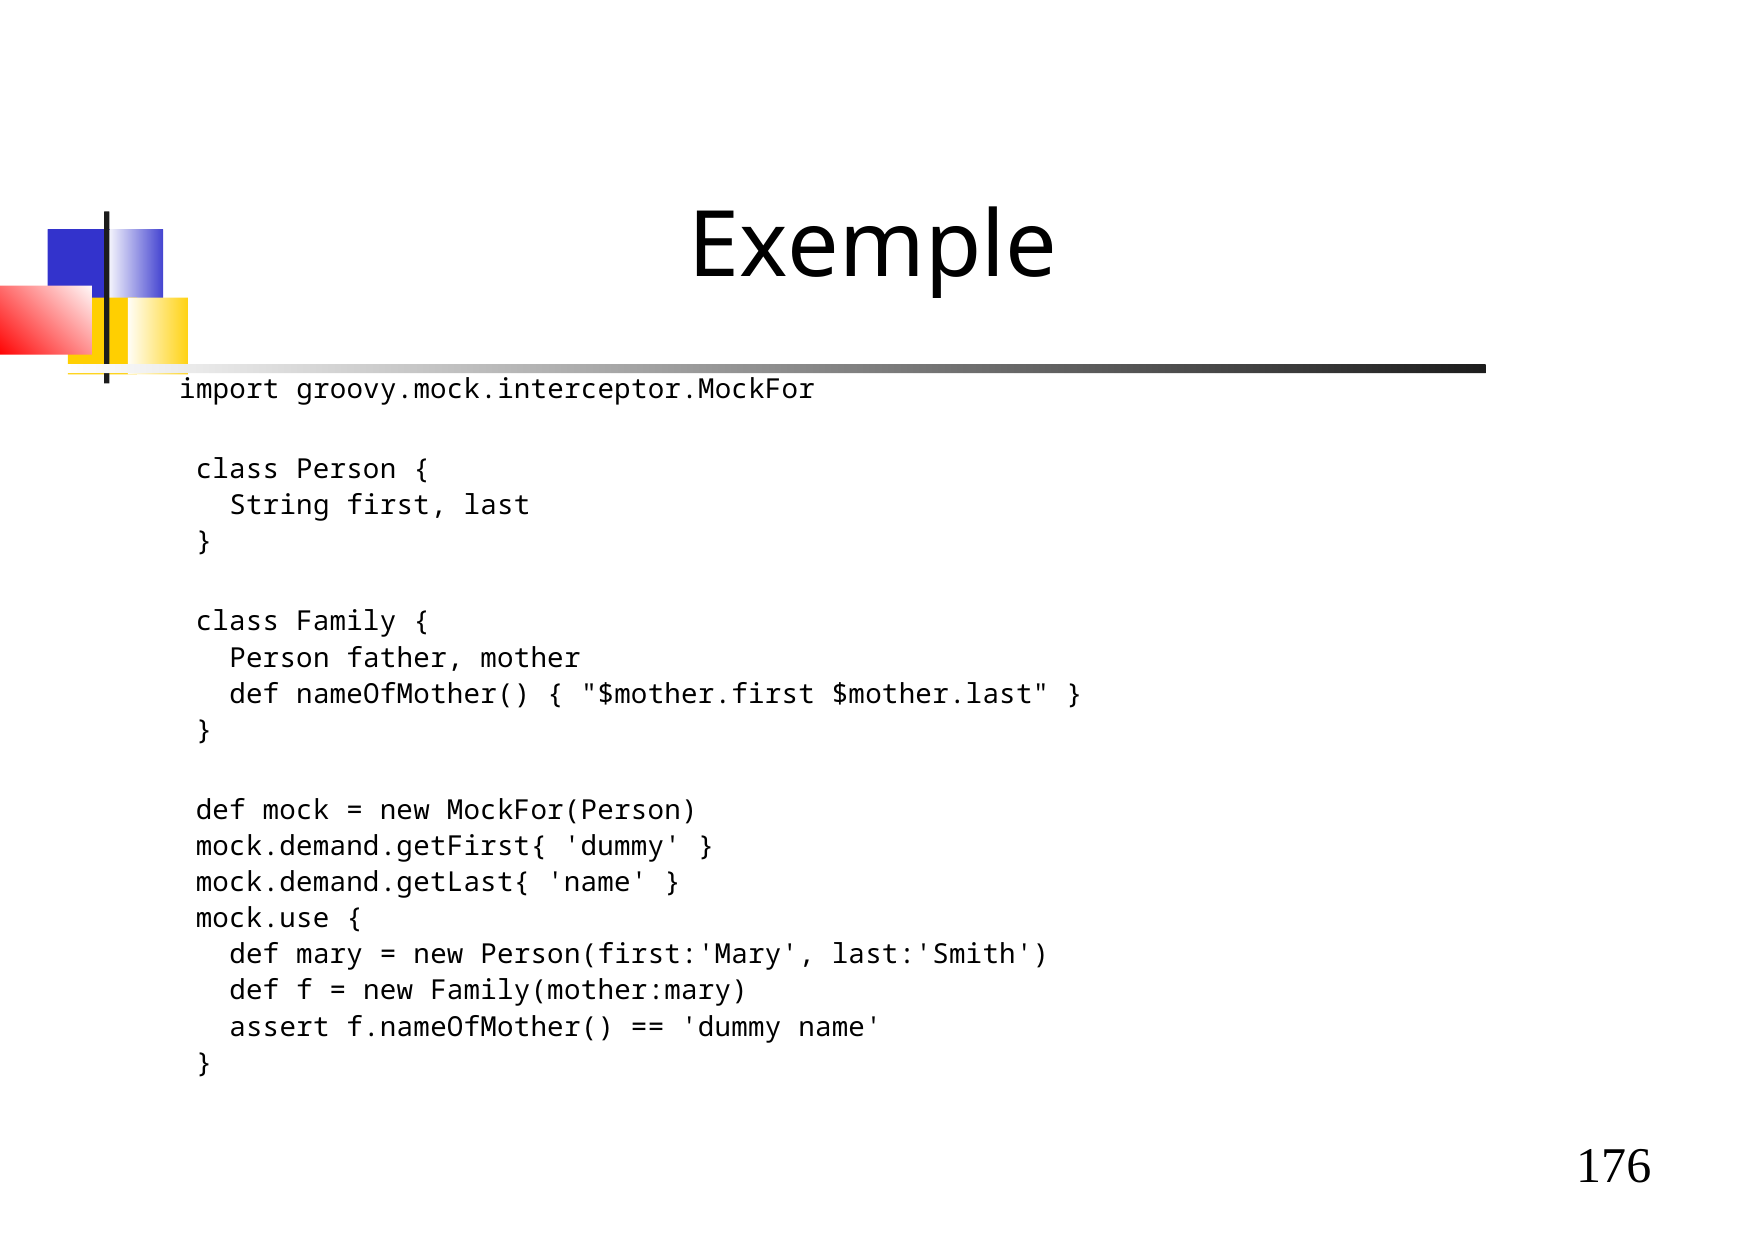

# Exemple
import groovy.mock.interceptor.MockFor
 class Person {
 String first, last
 }
 class Family {
 Person father, mother
 def nameOfMother() { "$mother.first $mother.last" }
 }
 def mock = new MockFor(Person)
 mock.demand.getFirst{ 'dummy' }
 mock.demand.getLast{ 'name' }
 mock.use {
 def mary = new Person(first:'Mary', last:'Smith')
 def f = new Family(mother:mary)
 assert f.nameOfMother() == 'dummy name'
 }